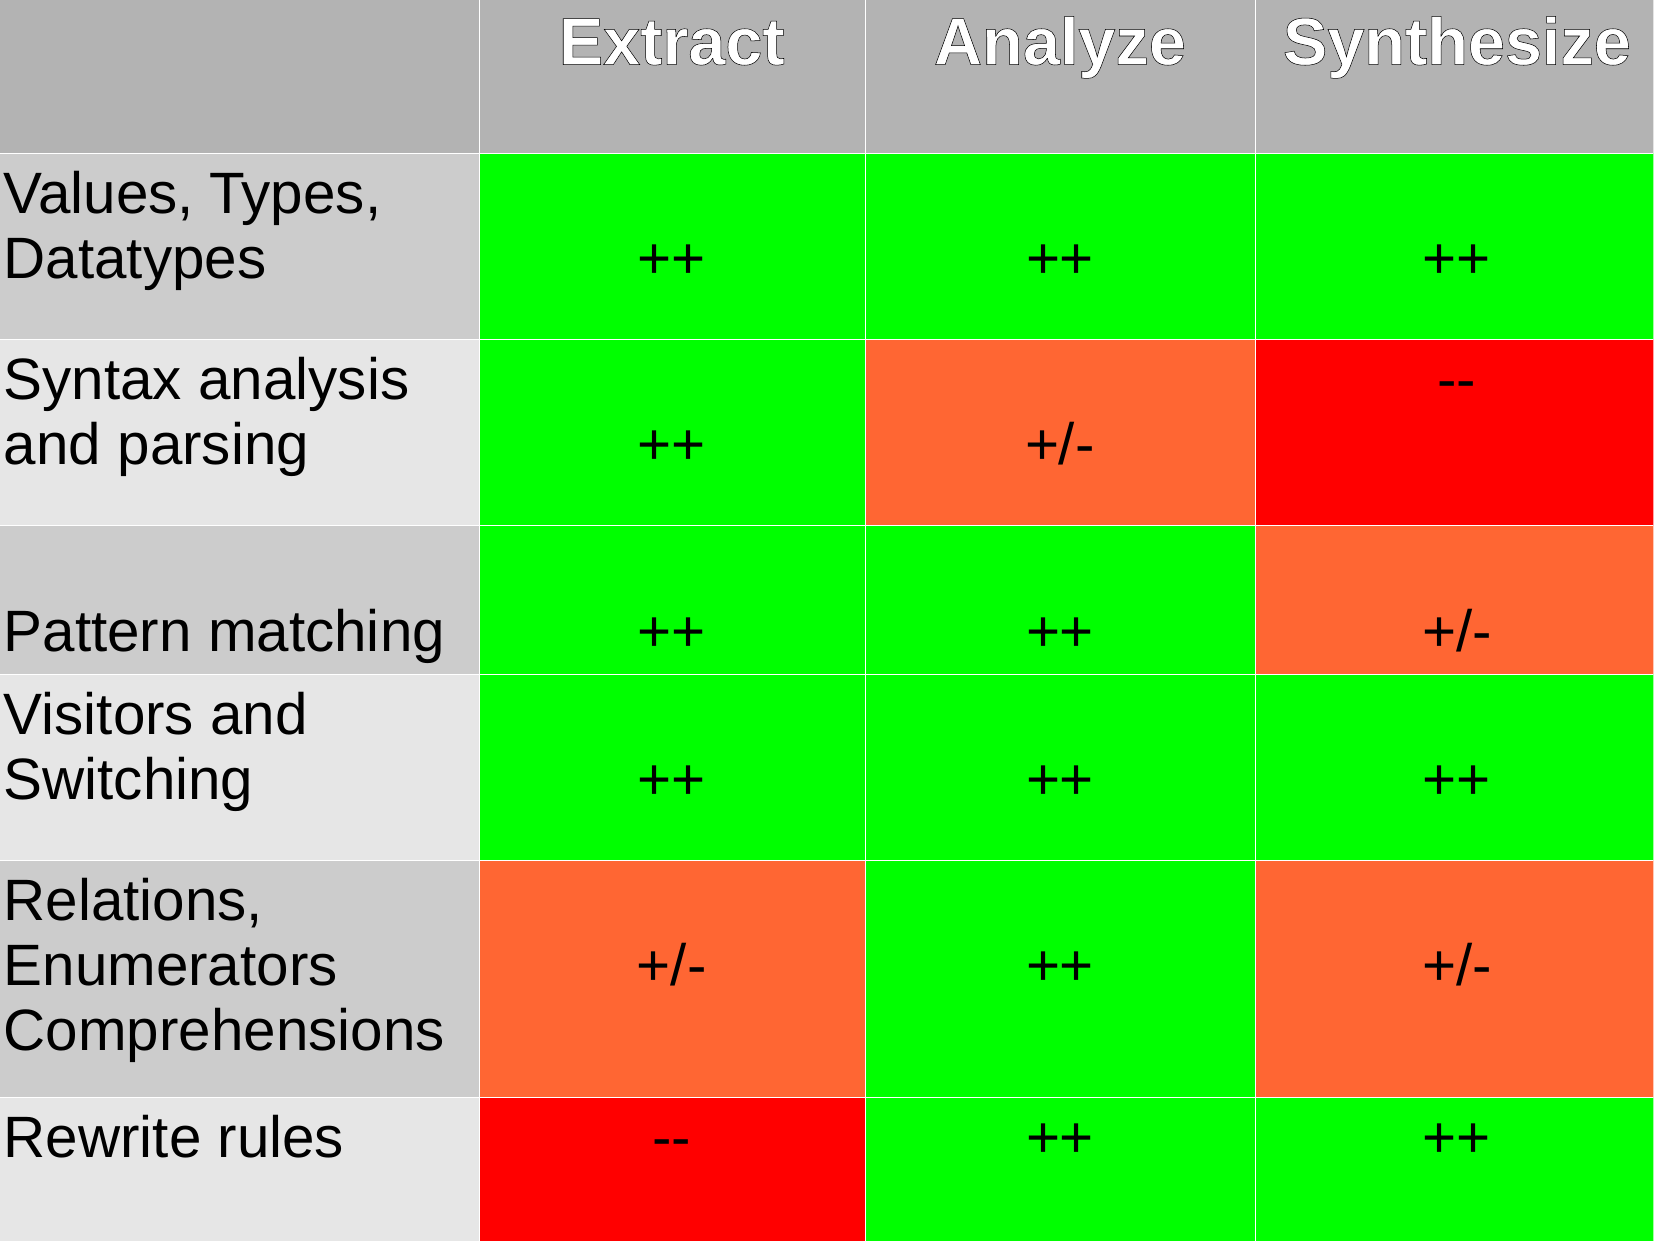

| | Extract | Analyze | Synthesize |
| --- | --- | --- | --- |
| Values, Types, Datatypes | ++ | ++ | ++ |
| Syntax analysis and parsing | ++ | +/- | -- |
| Pattern matching | ++ | ++ | +/- |
| Visitors and Switching | ++ | ++ | ++ |
| Relations, Enumerators Comprehensions | +/- | ++ | +/- |
| Rewrite rules | -- | ++ | ++ |
55